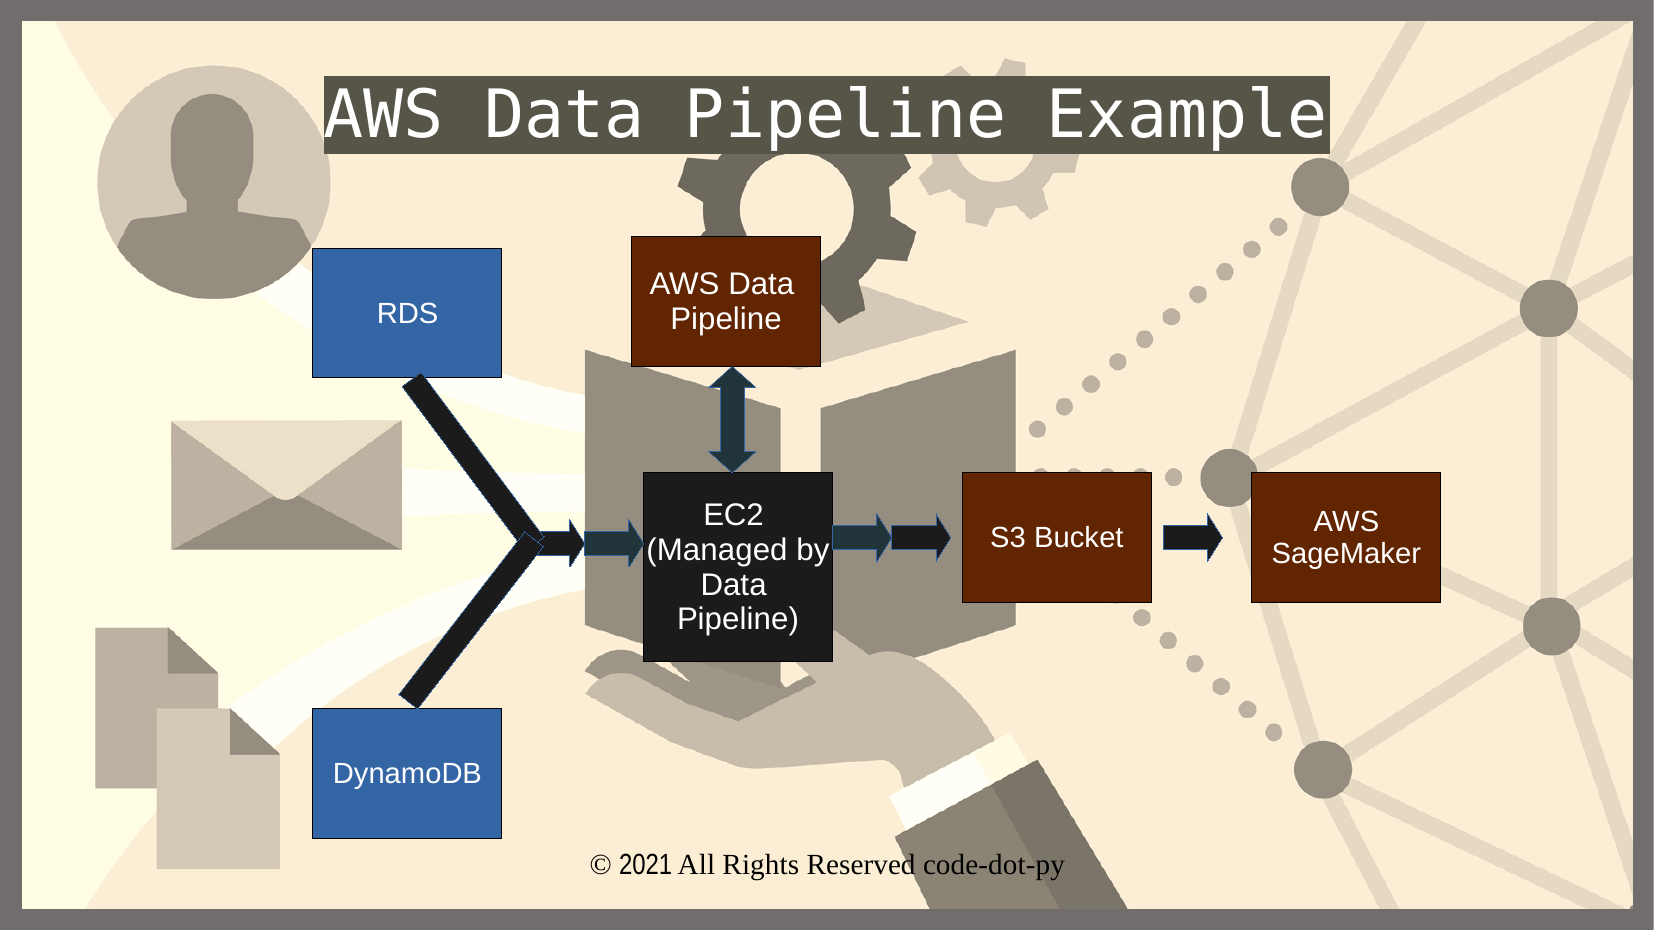

# AWS Data Pipeline Example
AWS Data
Pipeline
RDS
EC2
 (Managed by
Data
Pipeline)
S3 Bucket
AWS
SageMaker
DynamoDB